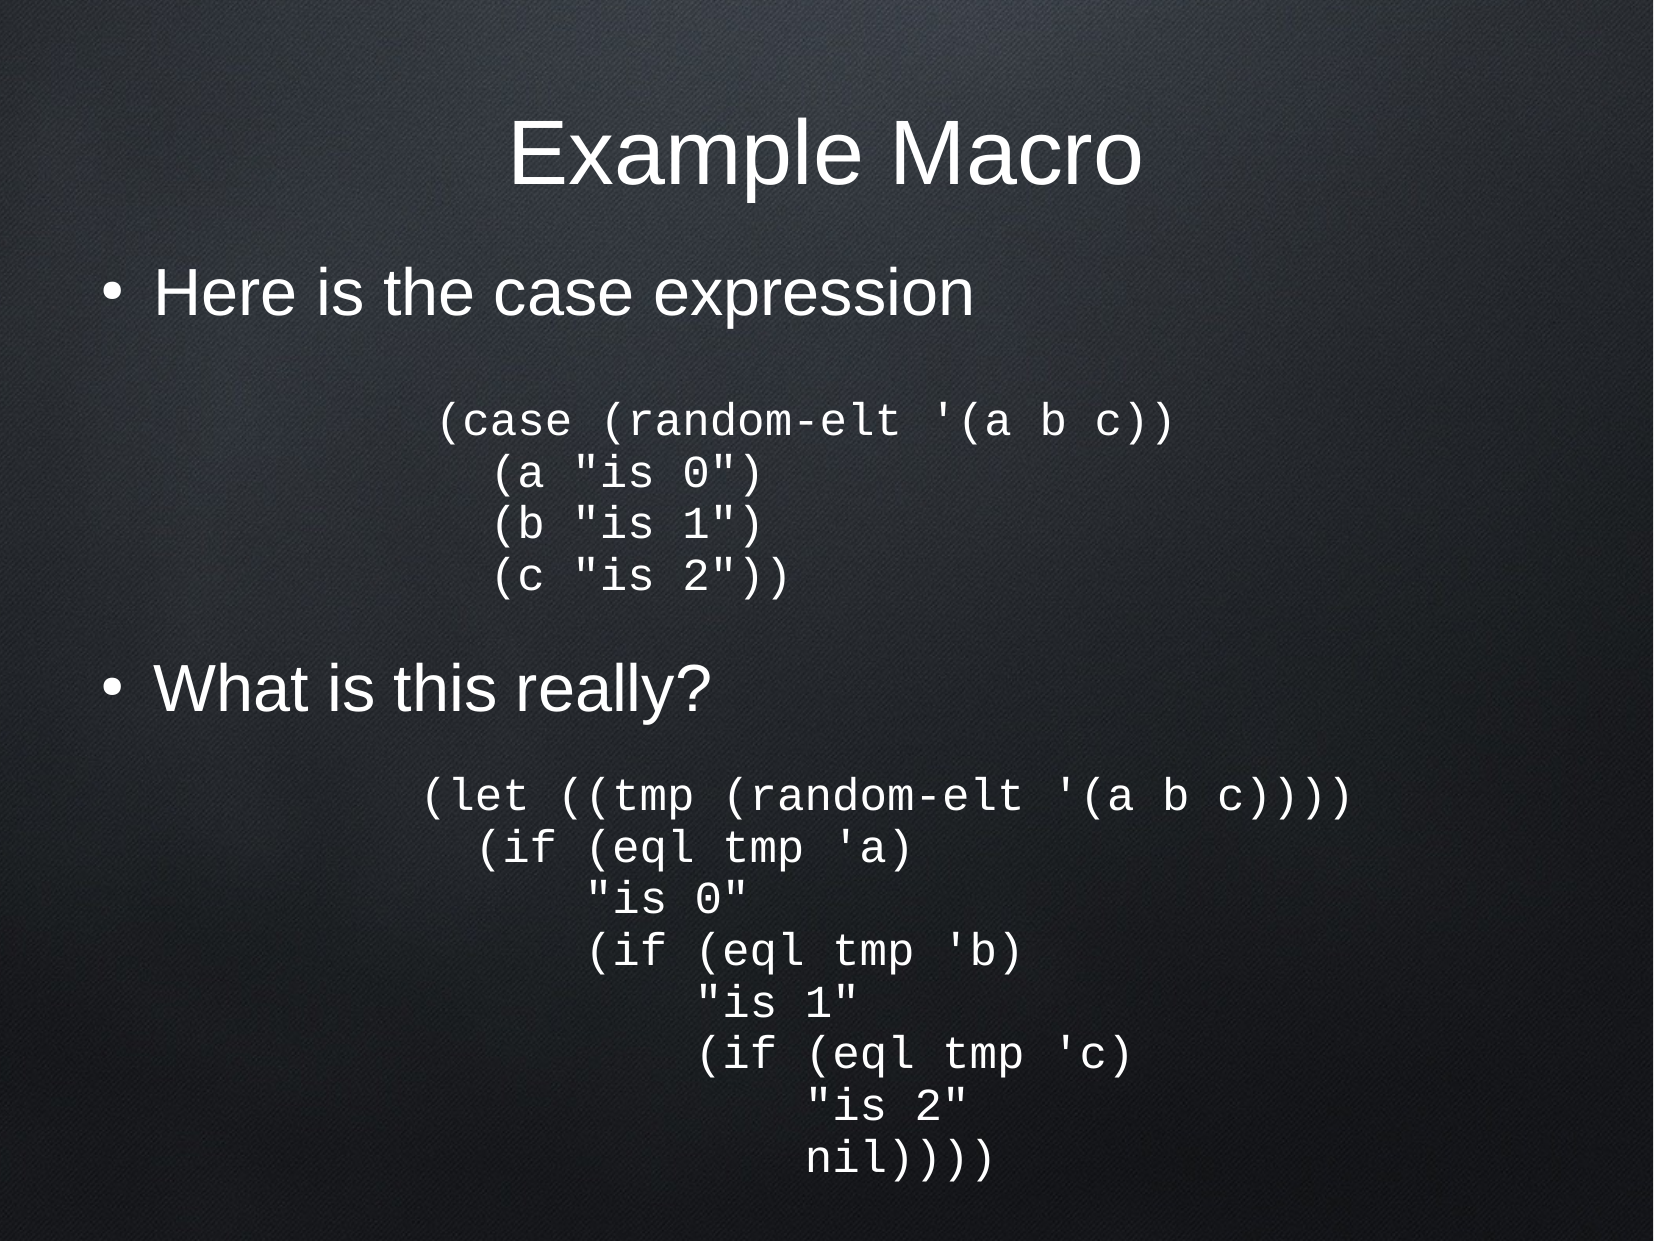

# Example Macro
Here is the case expression
(case (random-elt '(a b c))
 (a "is 0")
 (b "is 1")
 (c "is 2"))
What is this really?
(let ((tmp (random-elt '(a b c))))
 (if (eql tmp 'a)
 "is 0"
 (if (eql tmp 'b)
 "is 1"
 (if (eql tmp 'c)
 "is 2"
 nil))))